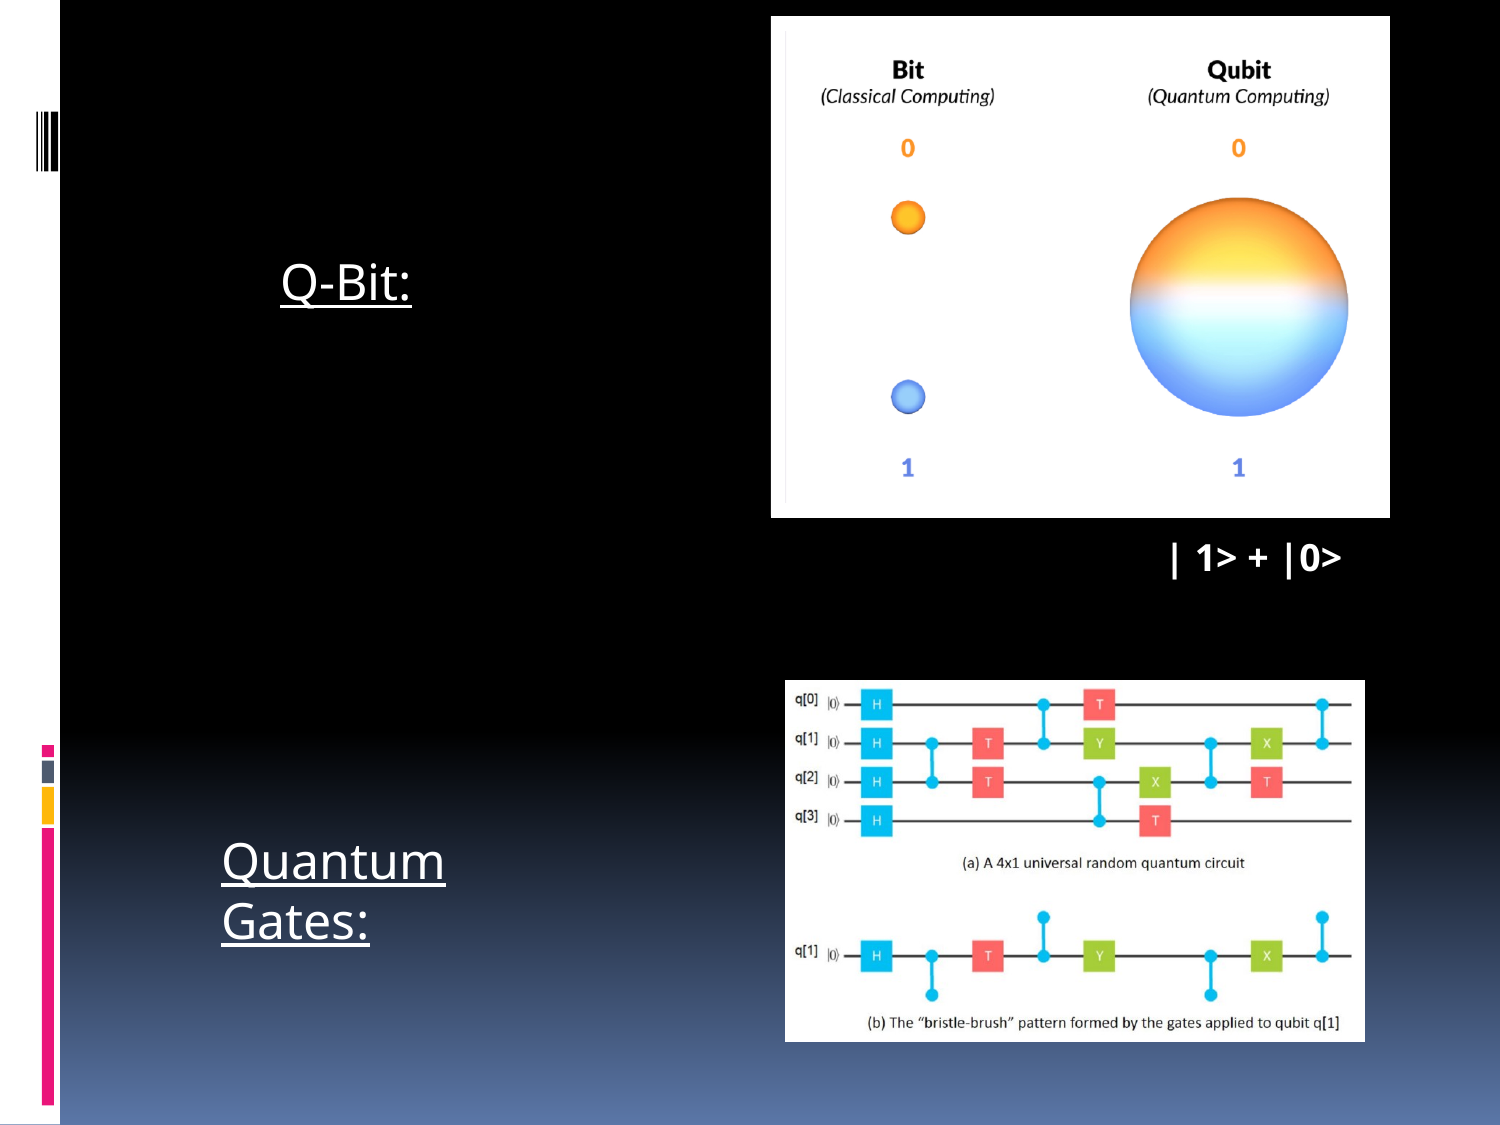

Q-Bit:
 | 1> + |0>
Quantum Gates: